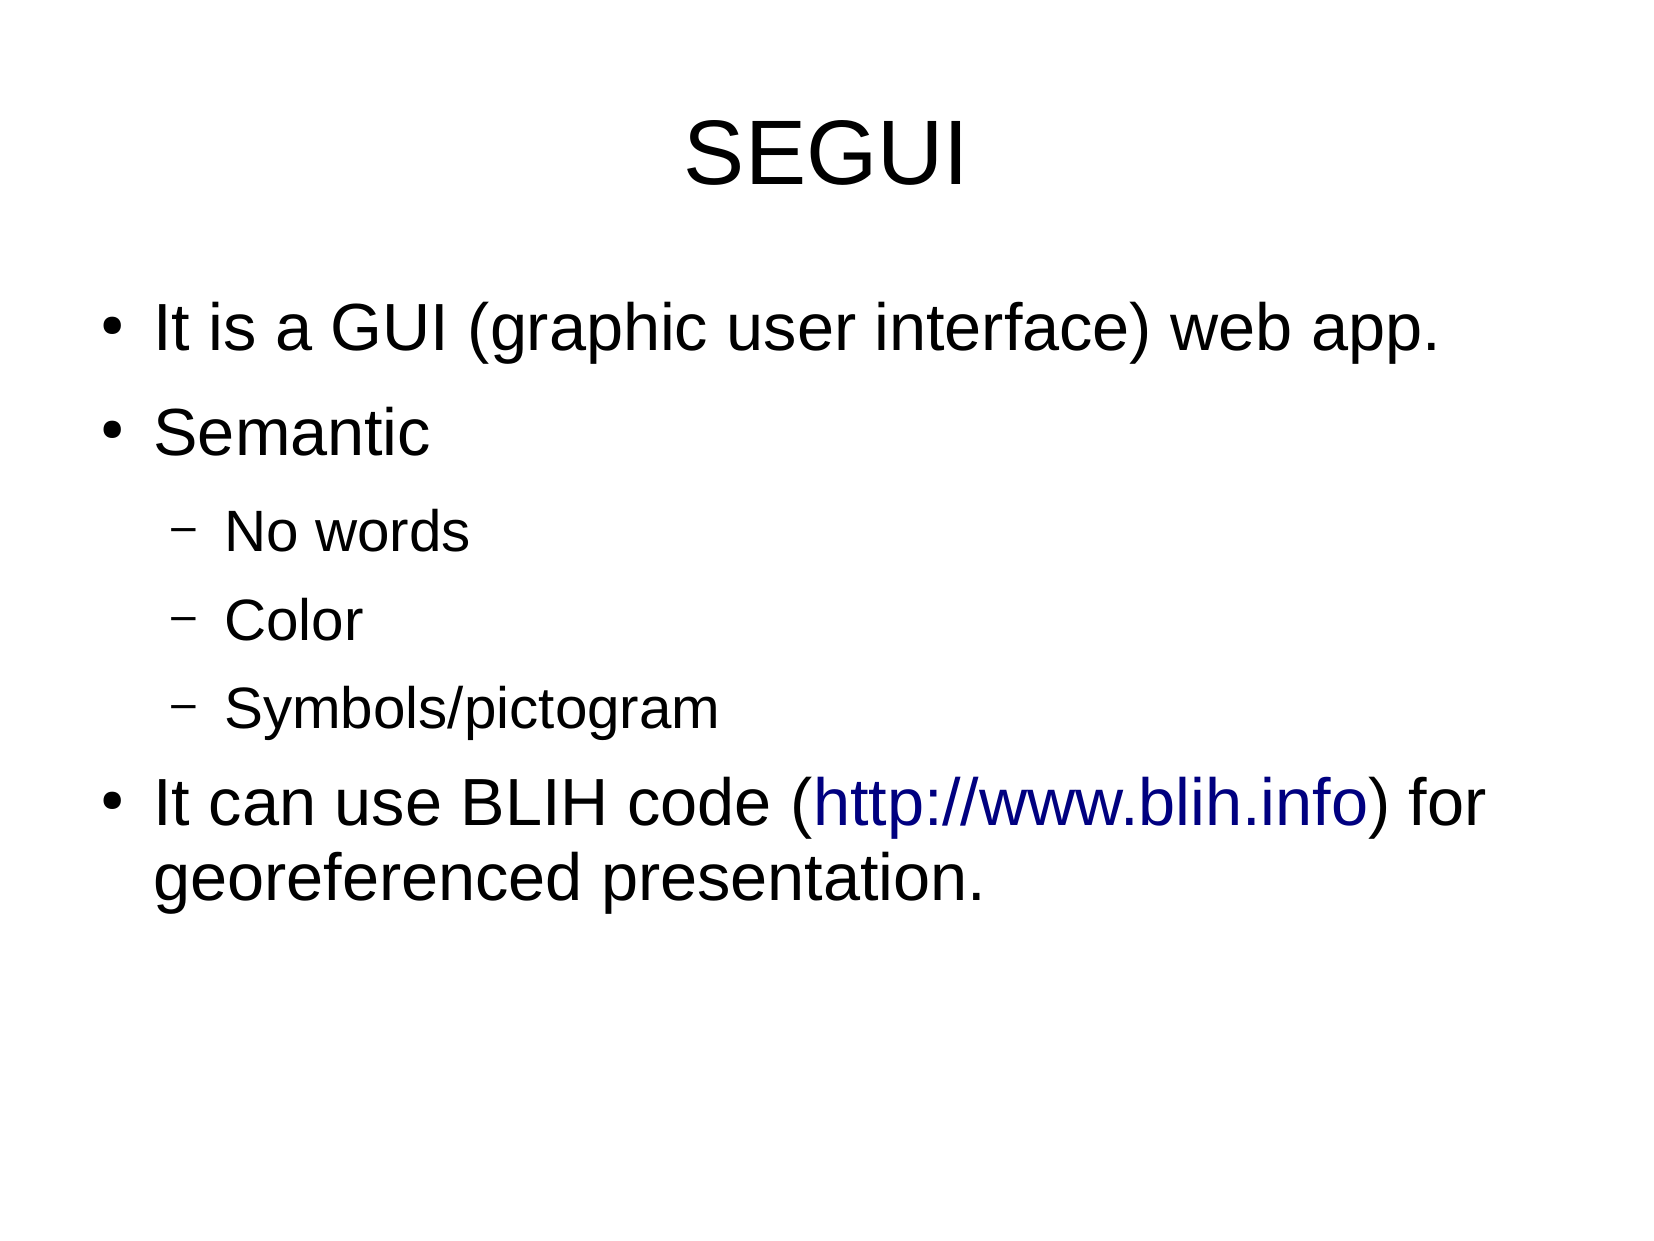

# SEGUI
It is a GUI (graphic user interface) web app.
Semantic
No words
Color
Symbols/pictogram
It can use BLIH code (http://www.blih.info) for georeferenced presentation.